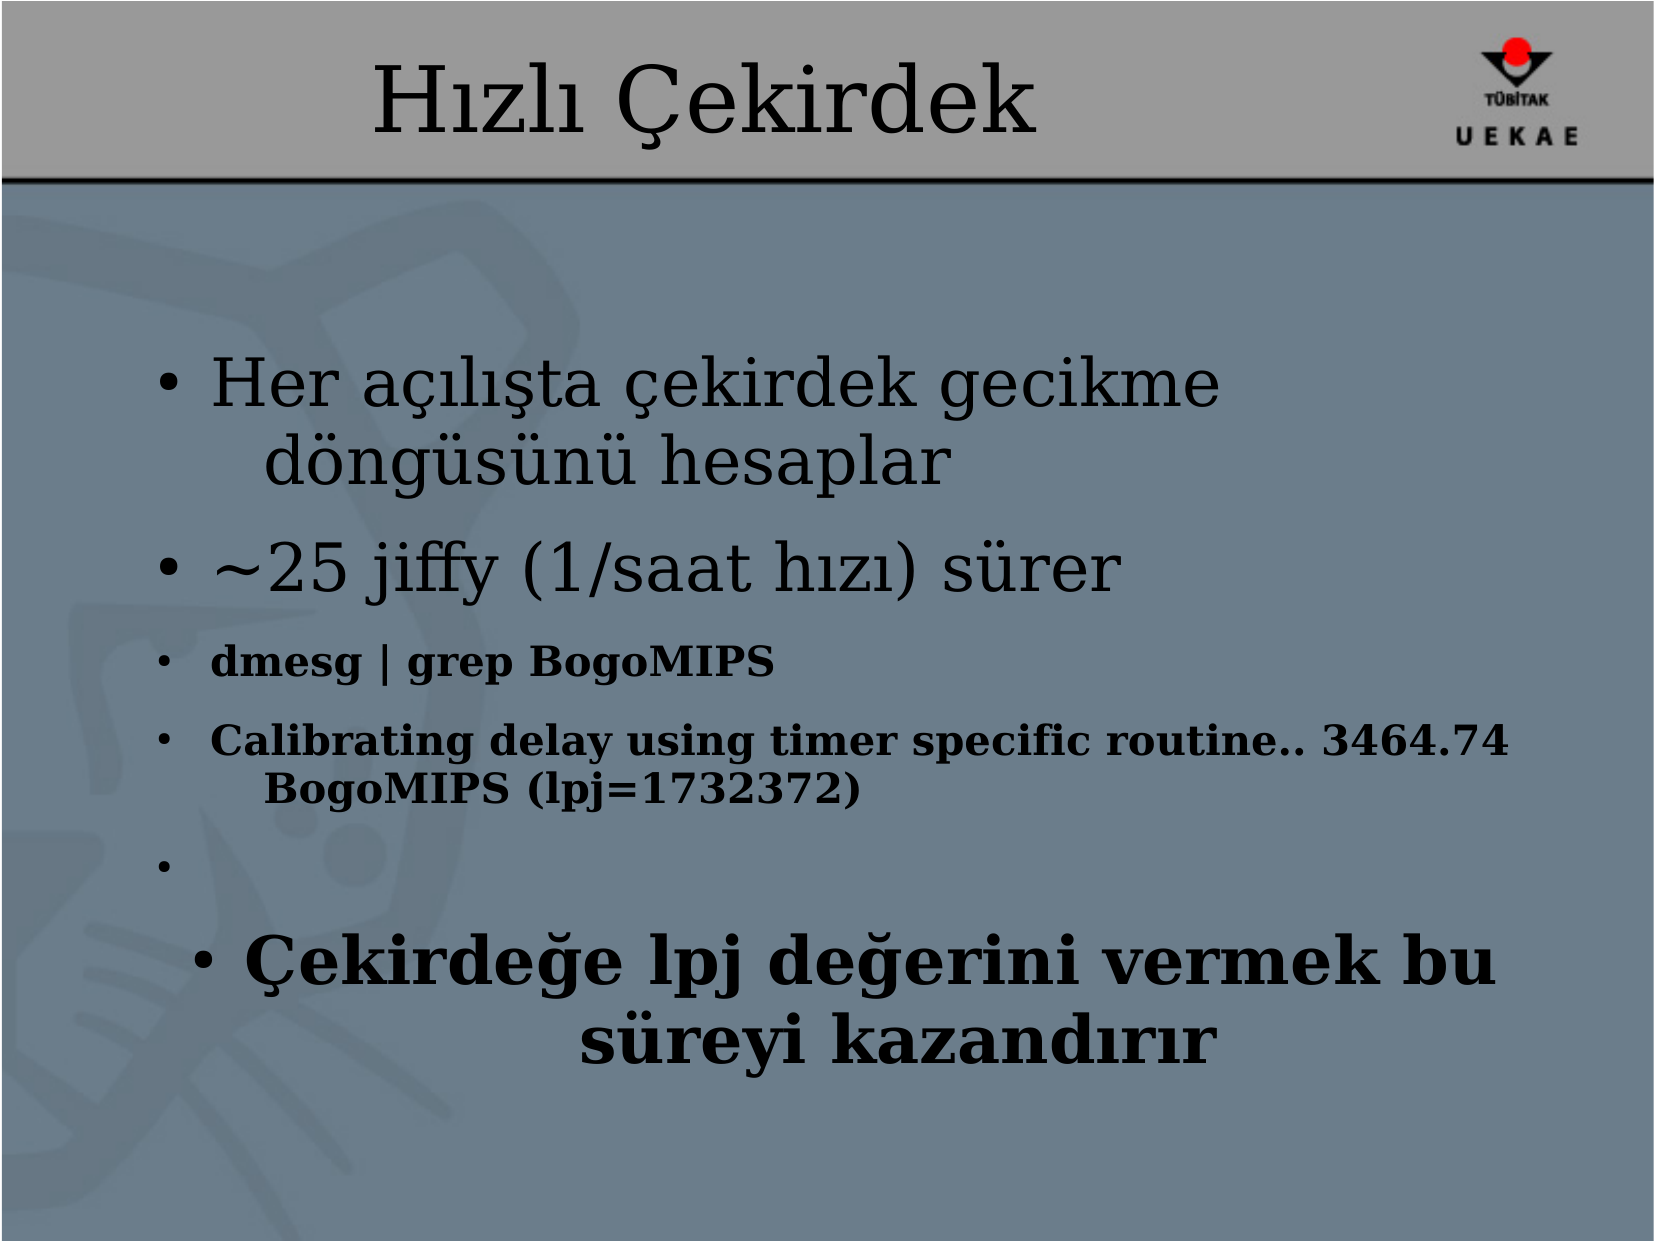

# Hızlı Çekirdek
Her açılışta çekirdek gecikme döngüsünü hesaplar
~25 jiffy (1/saat hızı) sürer
dmesg | grep BogoMIPS
Calibrating delay using timer specific routine.. 3464.74 BogoMIPS (lpj=1732372)
Çekirdeğe lpj değerini vermek bu süreyi kazandırır